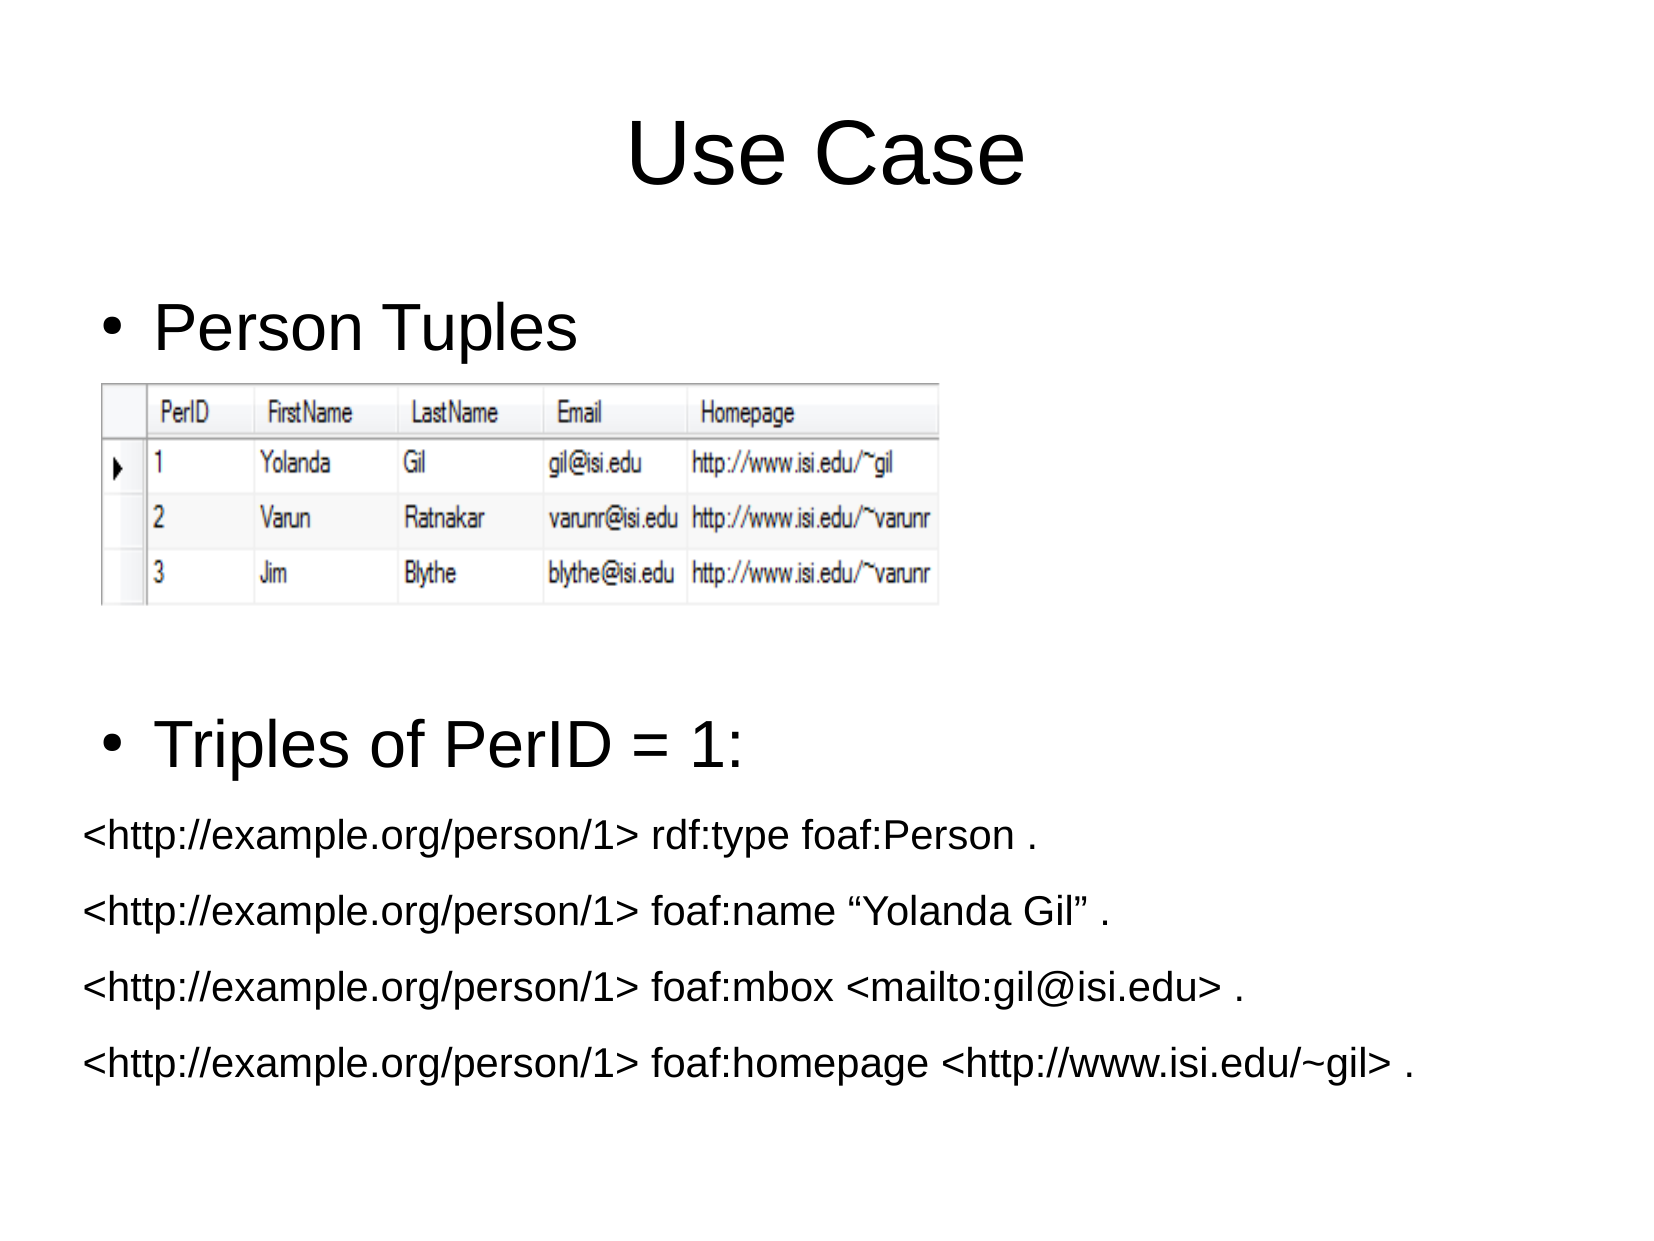

# Use Case
Person Tuples
Triples of PerID = 1:
<http://example.org/person/1> rdf:type foaf:Person .
<http://example.org/person/1> foaf:name “Yolanda Gil” .
<http://example.org/person/1> foaf:mbox <mailto:gil@isi.edu> .
<http://example.org/person/1> foaf:homepage <http://www.isi.edu/~gil> .